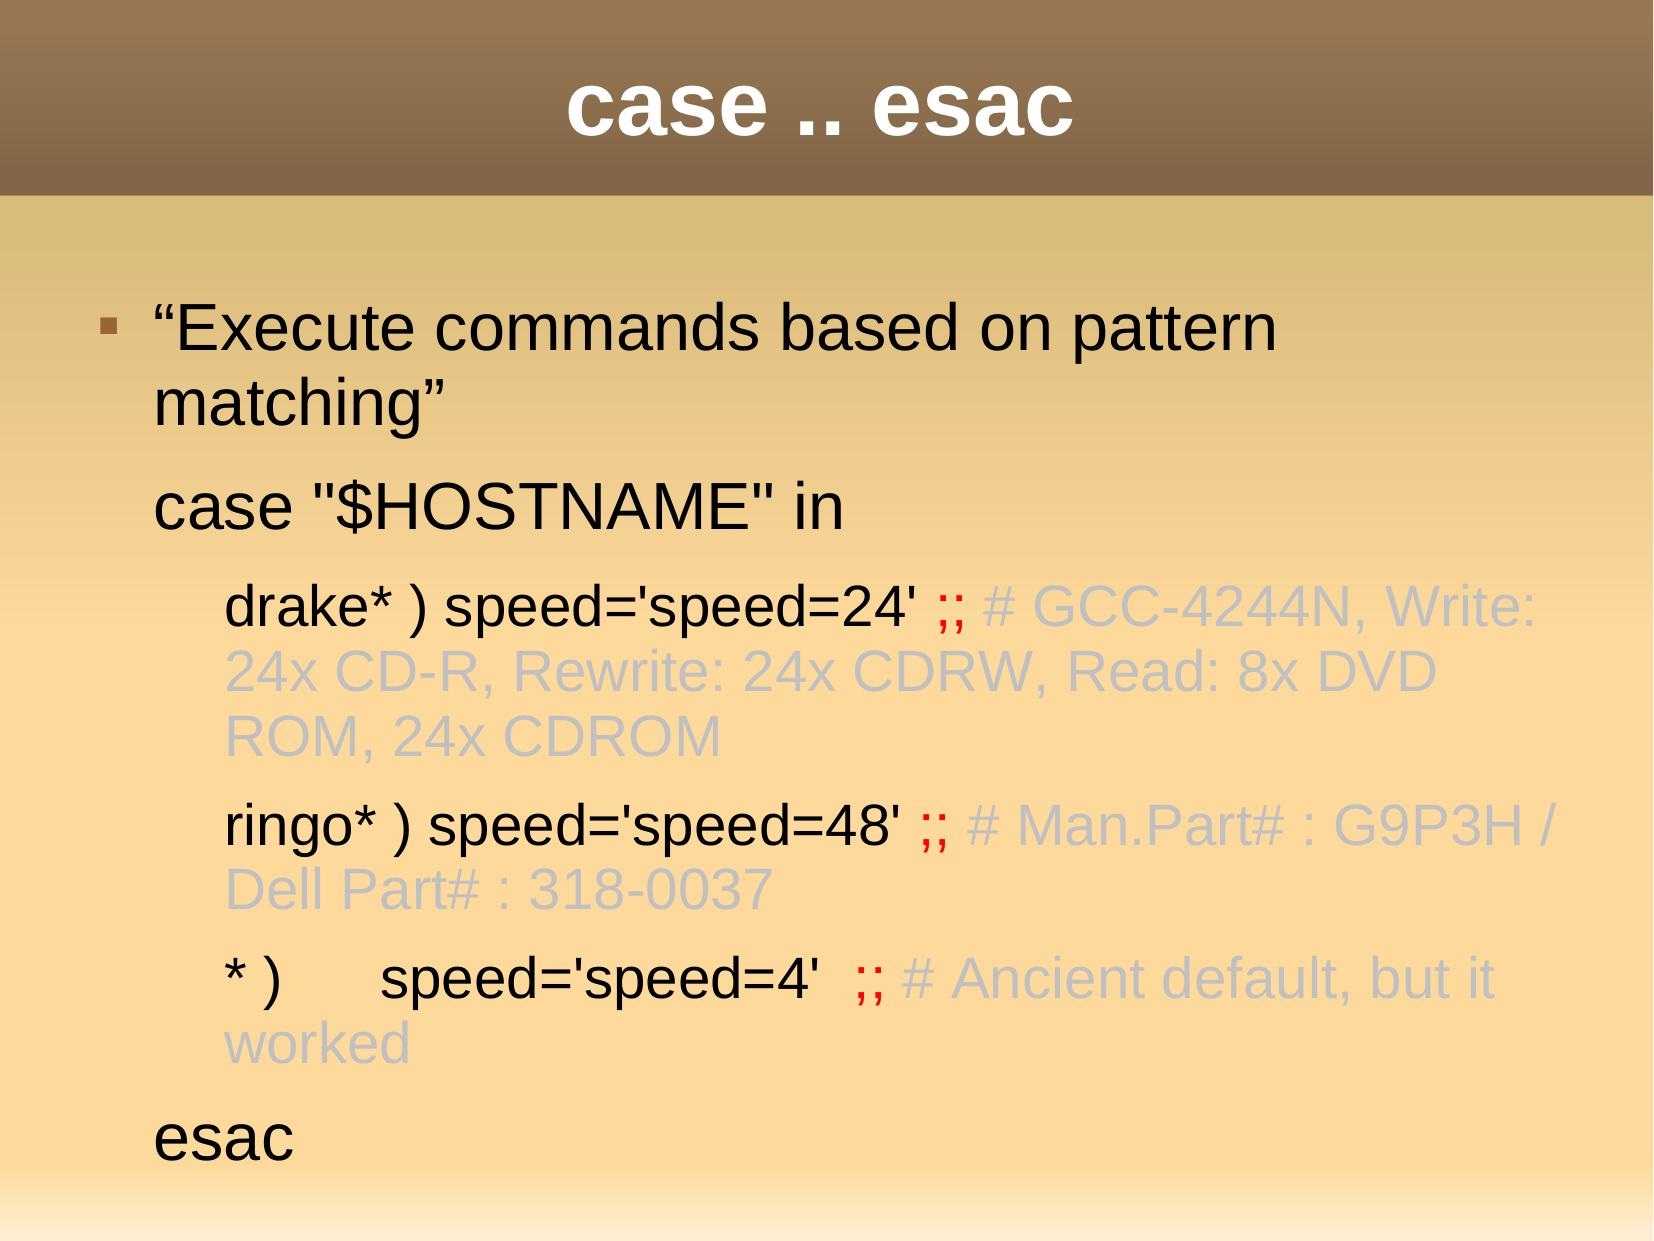

# case .. esac
“Execute commands based on pattern matching”
case "$HOSTNAME" in
drake* ) speed='speed=24' ;; # GCC-4244N, Write: 24x CD-R, Rewrite: 24x CDRW, Read: 8x DVD ROM, 24x CDROM
ringo* ) speed='speed=48' ;; # Man.Part# : G9P3H / Dell Part# : 318-0037
* ) speed='speed=4' ;; # Ancient default, but it worked
esac